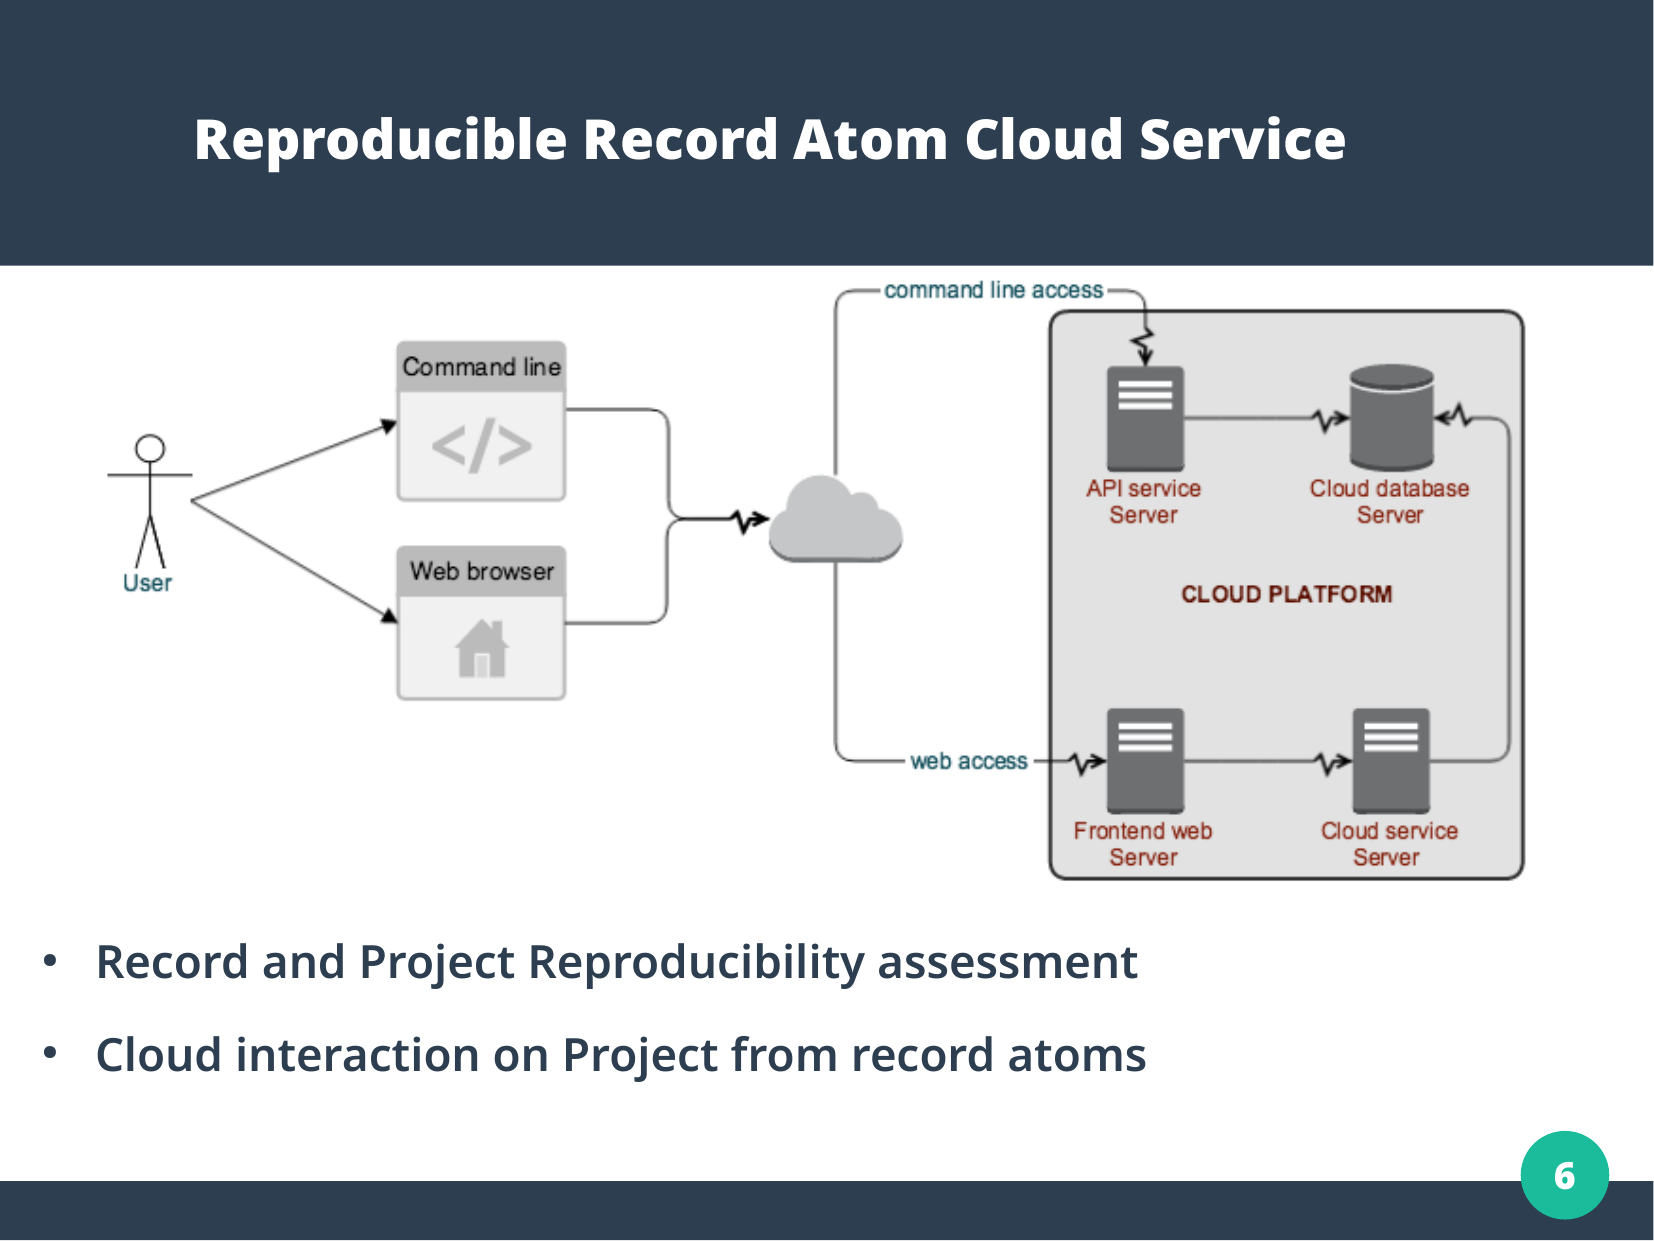

# Reproducible Record Atom Cloud Service
Record and Project Reproducibility assessment
Cloud interaction on Project from record atoms
6